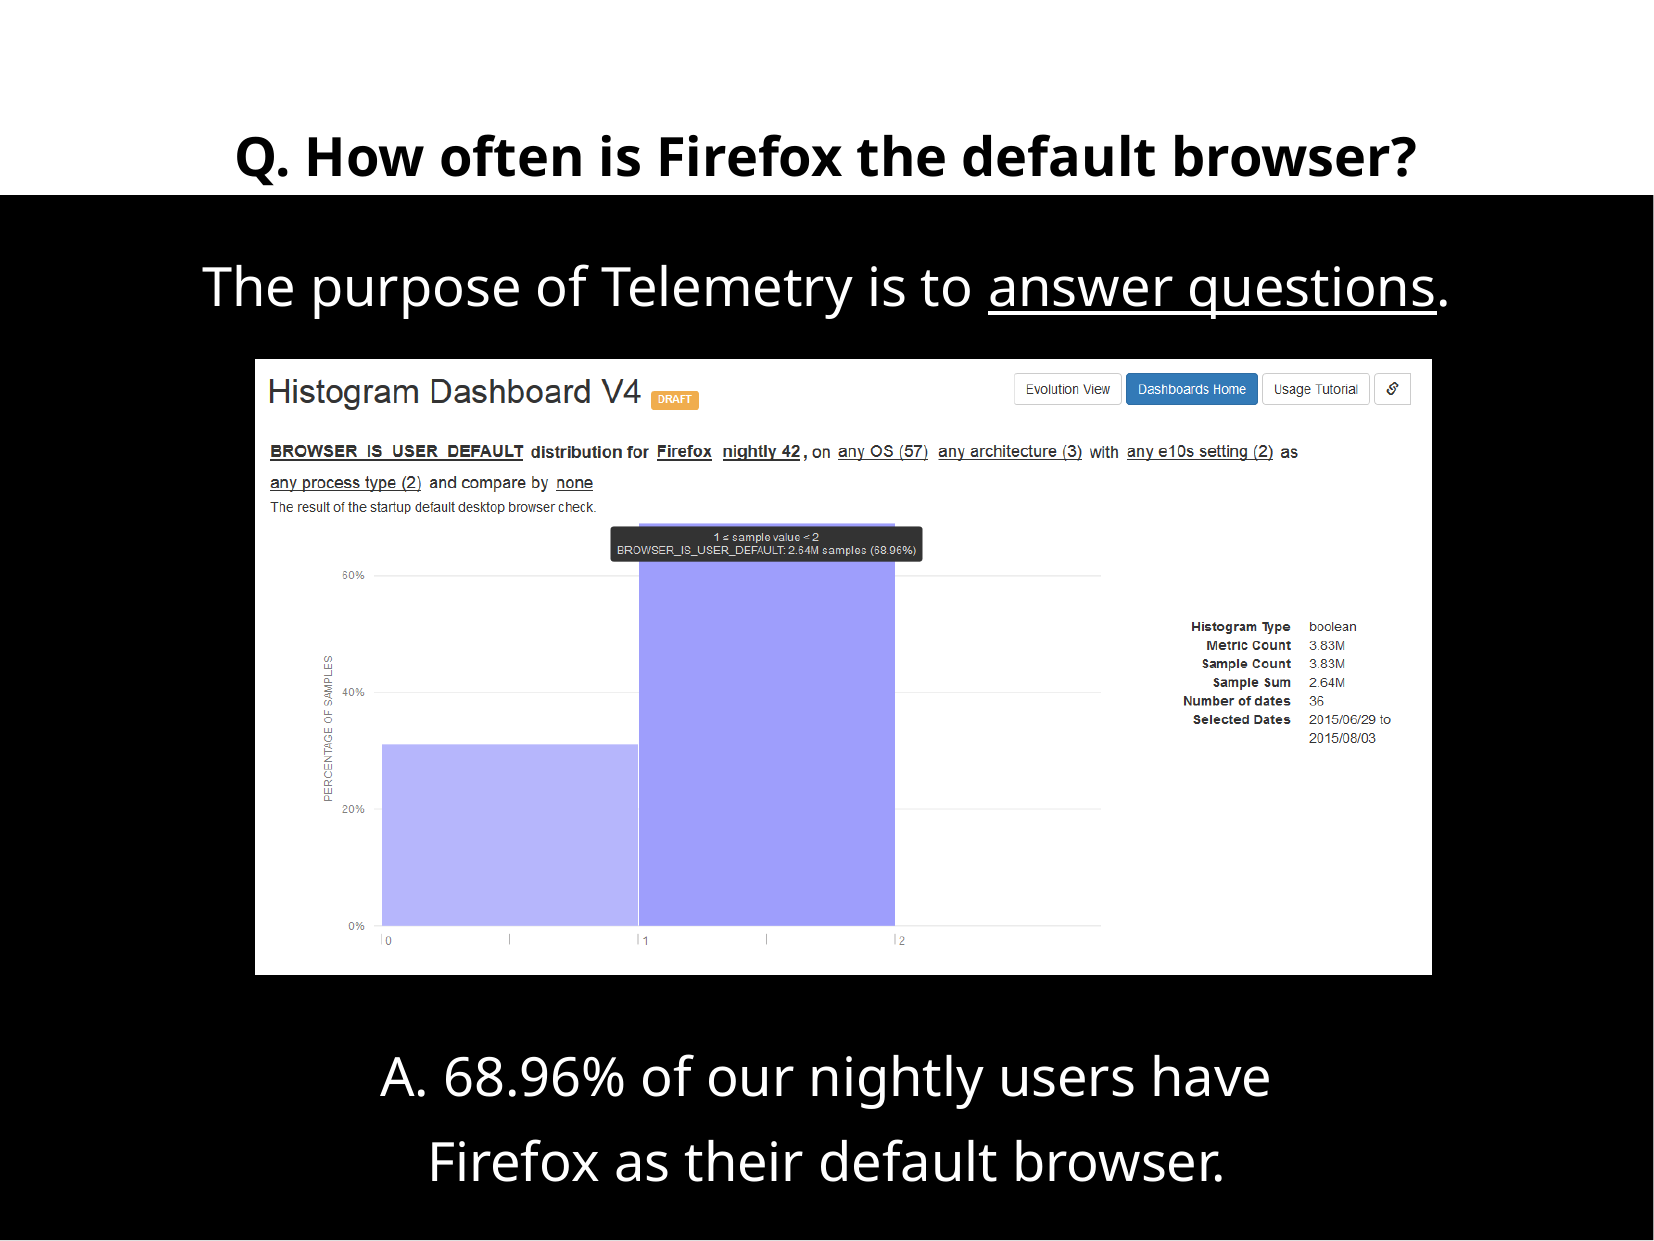

Q. How often is Firefox the default browser?
The purpose of Telemetry is to answer questions.
A. 68.96% of our nightly users have
Firefox as their default browser.